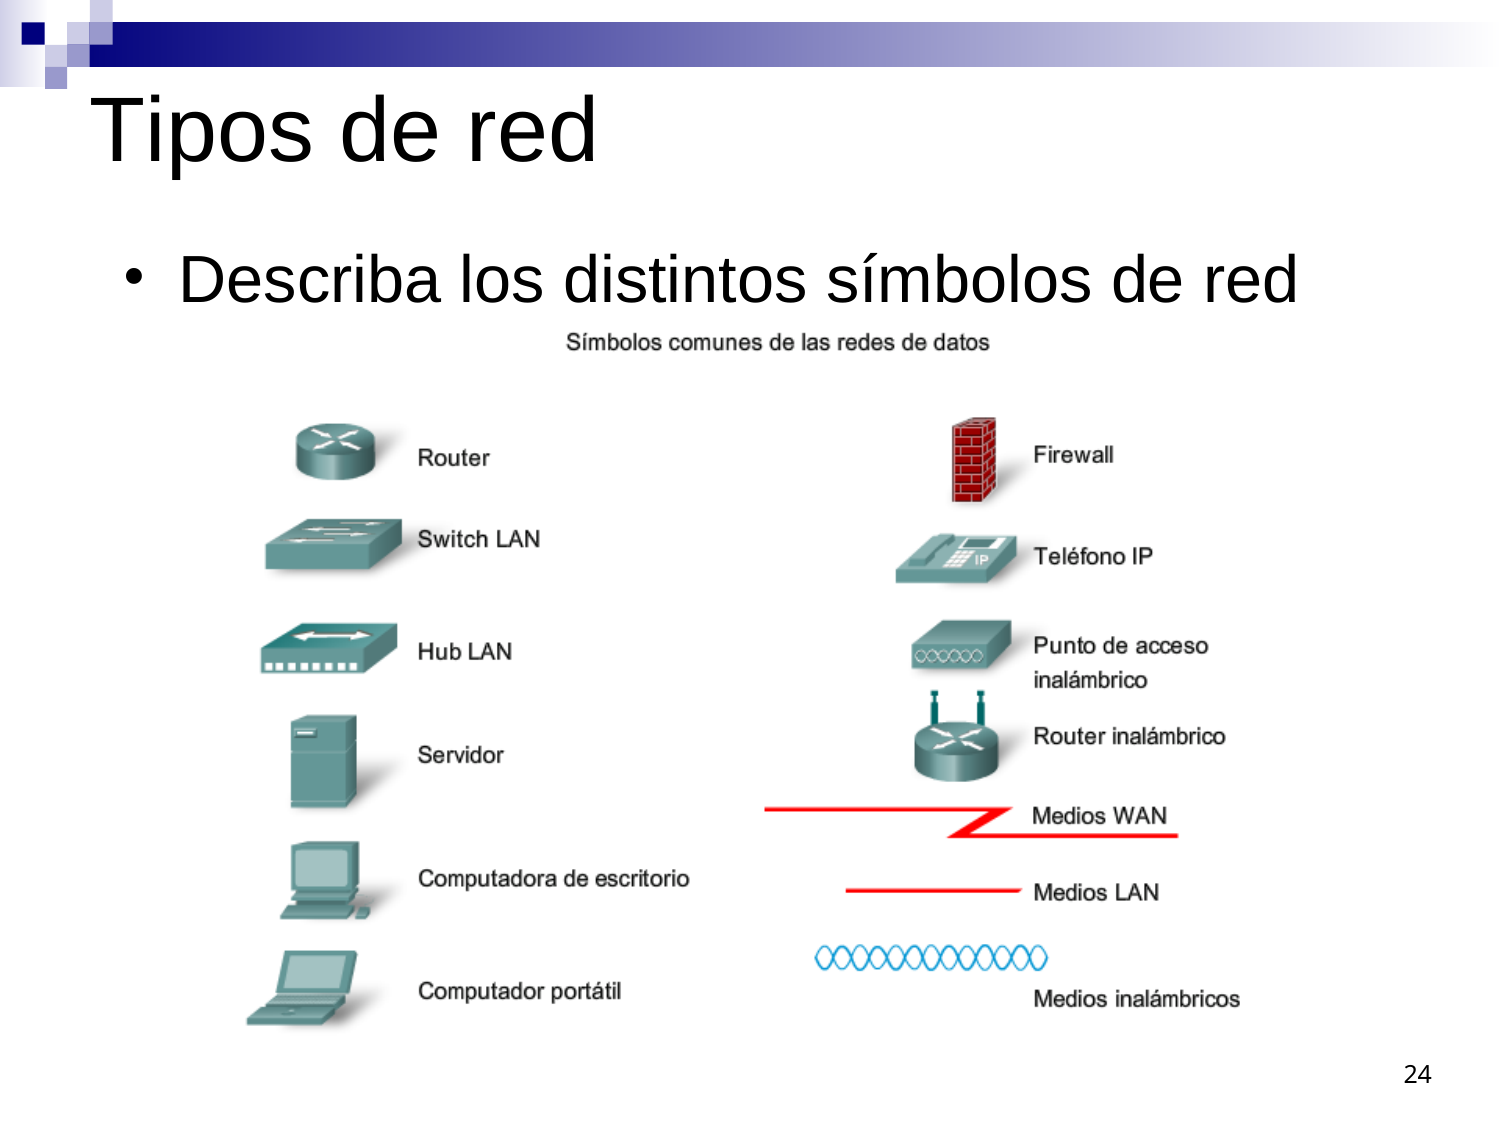

Tipos de red
Describa los distintos símbolos de red